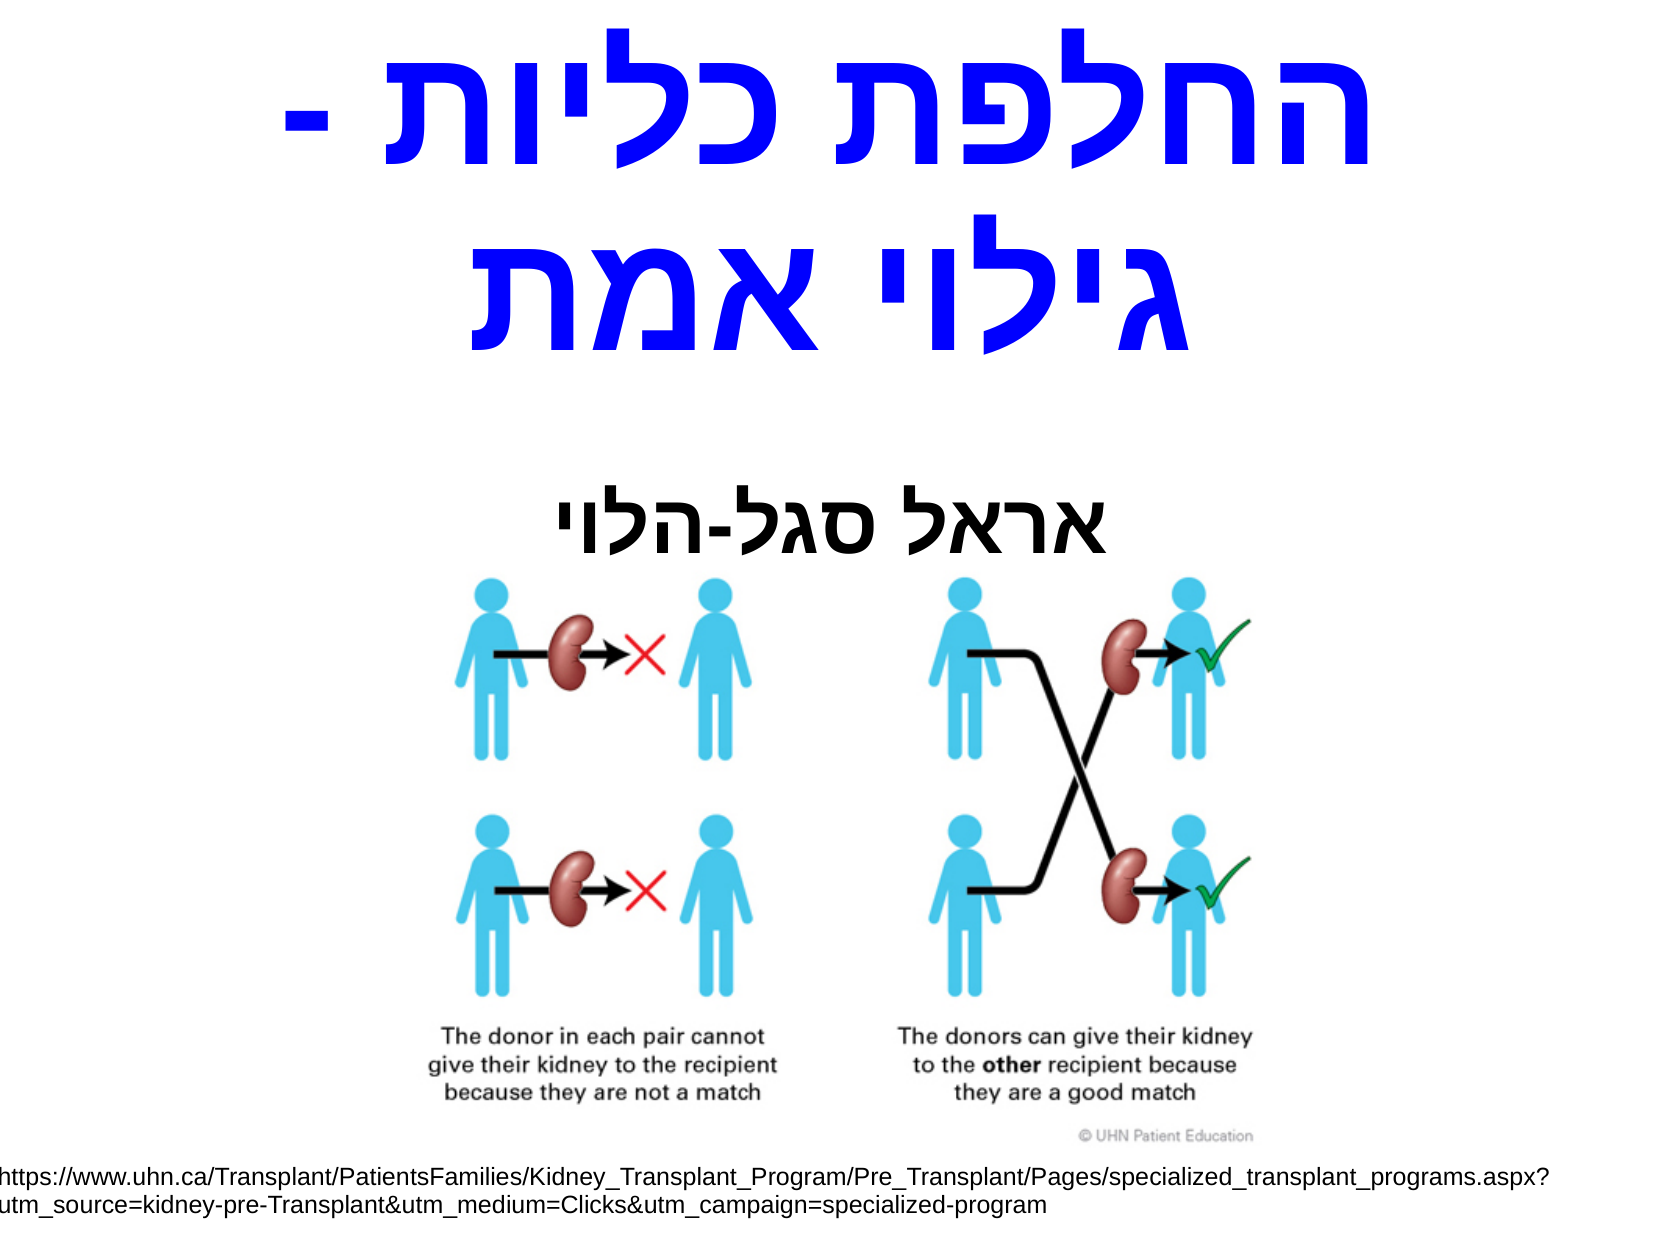

# החלפת כליות - גילוי אמת אראל סגל-הלוי
https://www.uhn.ca/Transplant/PatientsFamilies/Kidney_Transplant_Program/Pre_Transplant/Pages/specialized_transplant_programs.aspx?utm_source=kidney-pre-Transplant&utm_medium=Clicks&utm_campaign=specialized-program